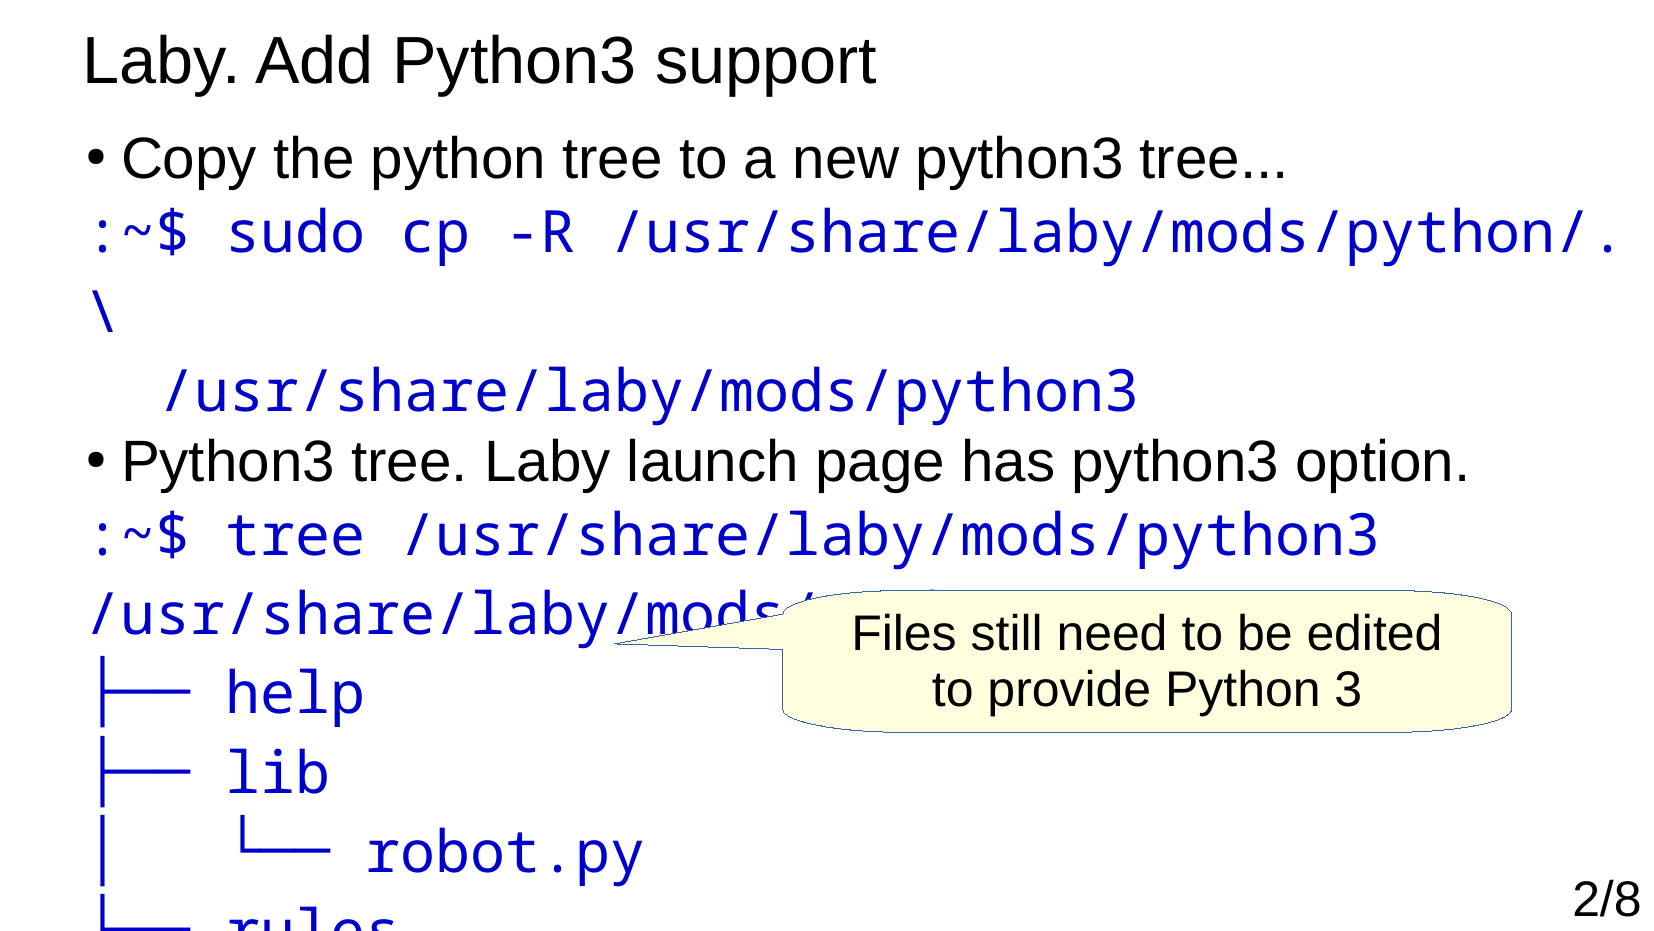

# Laby. Add Python3 support
Copy the python tree to a new python3 tree...
:~$ sudo cp -R /usr/share/laby/mods/python/. \
	/usr/share/laby/mods/python3
Python3 tree. Laby launch page has python3 option.
:~$ tree /usr/share/laby/mods/python3
/usr/share/laby/mods/python3
├── help
├── lib
│   └── robot.py
├── rules
└── skel
Maybe change so you don’t need sudo to edit the files
$ sudo chmod 777 -R /usr/share/laby/mods/python3
Files still need to be edited to provide Python 3
2/8